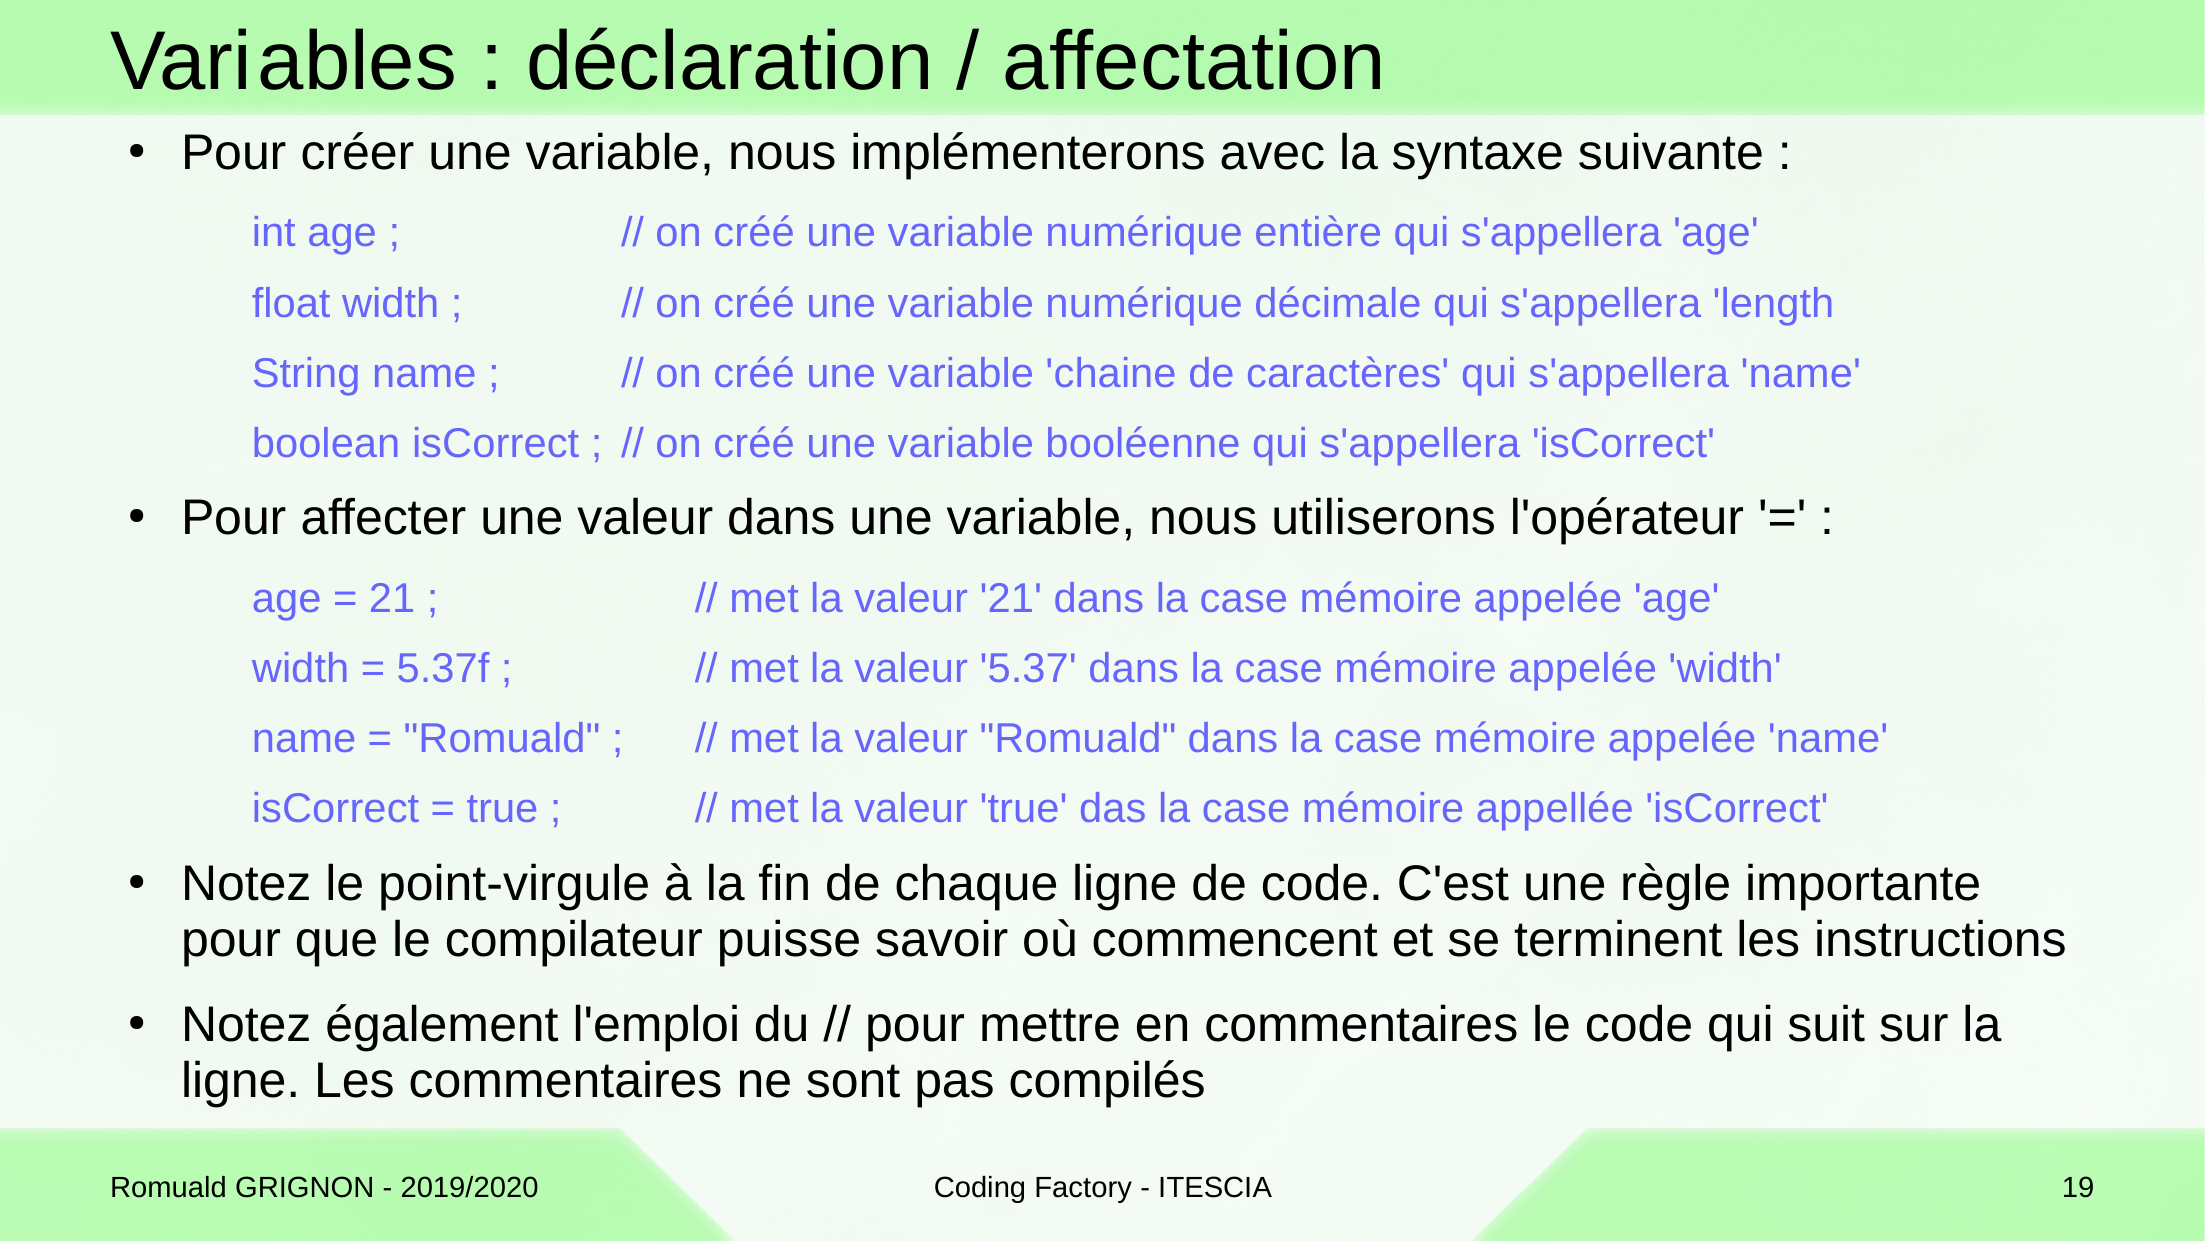

# Vari	ables : déclaration / affectation
Pour créer une variable, nous implémenterons avec la syntaxe suivante :
int age ; 			// on créé une variable numérique entière qui s'appellera 'age'
float width ; 		// on créé une variable numérique décimale qui s'appellera 'length
String name ;		// on créé une variable 'chaine de caractères' qui s'appellera 'name'
boolean isCorrect ;	// on créé une variable booléenne qui s'appellera 'isCorrect'
Pour affecter une valeur dans une variable, nous utiliserons l'opérateur '=' :
age = 21 ;				// met la valeur '21' dans la case mémoire appelée 'age'
width = 5.37f ;			// met la valeur '5.37' dans la case mémoire appelée 'width'
name = "Romuald" ;	// met la valeur "Romuald" dans la case mémoire appelée 'name'
isCorrect = true ;		// met la valeur 'true' das la case mémoire appellée 'isCorrect'
Notez le point-virgule à la fin de chaque ligne de code. C'est une règle importante pour que le compilateur puisse savoir où commencent et se terminent les instructions
Notez également l'emploi du // pour mettre en commentaires le code qui suit sur la ligne. Les commentaires ne sont pas compilés
Romuald GRIGNON - 2019/2020
Coding Factory - ITESCIA
19